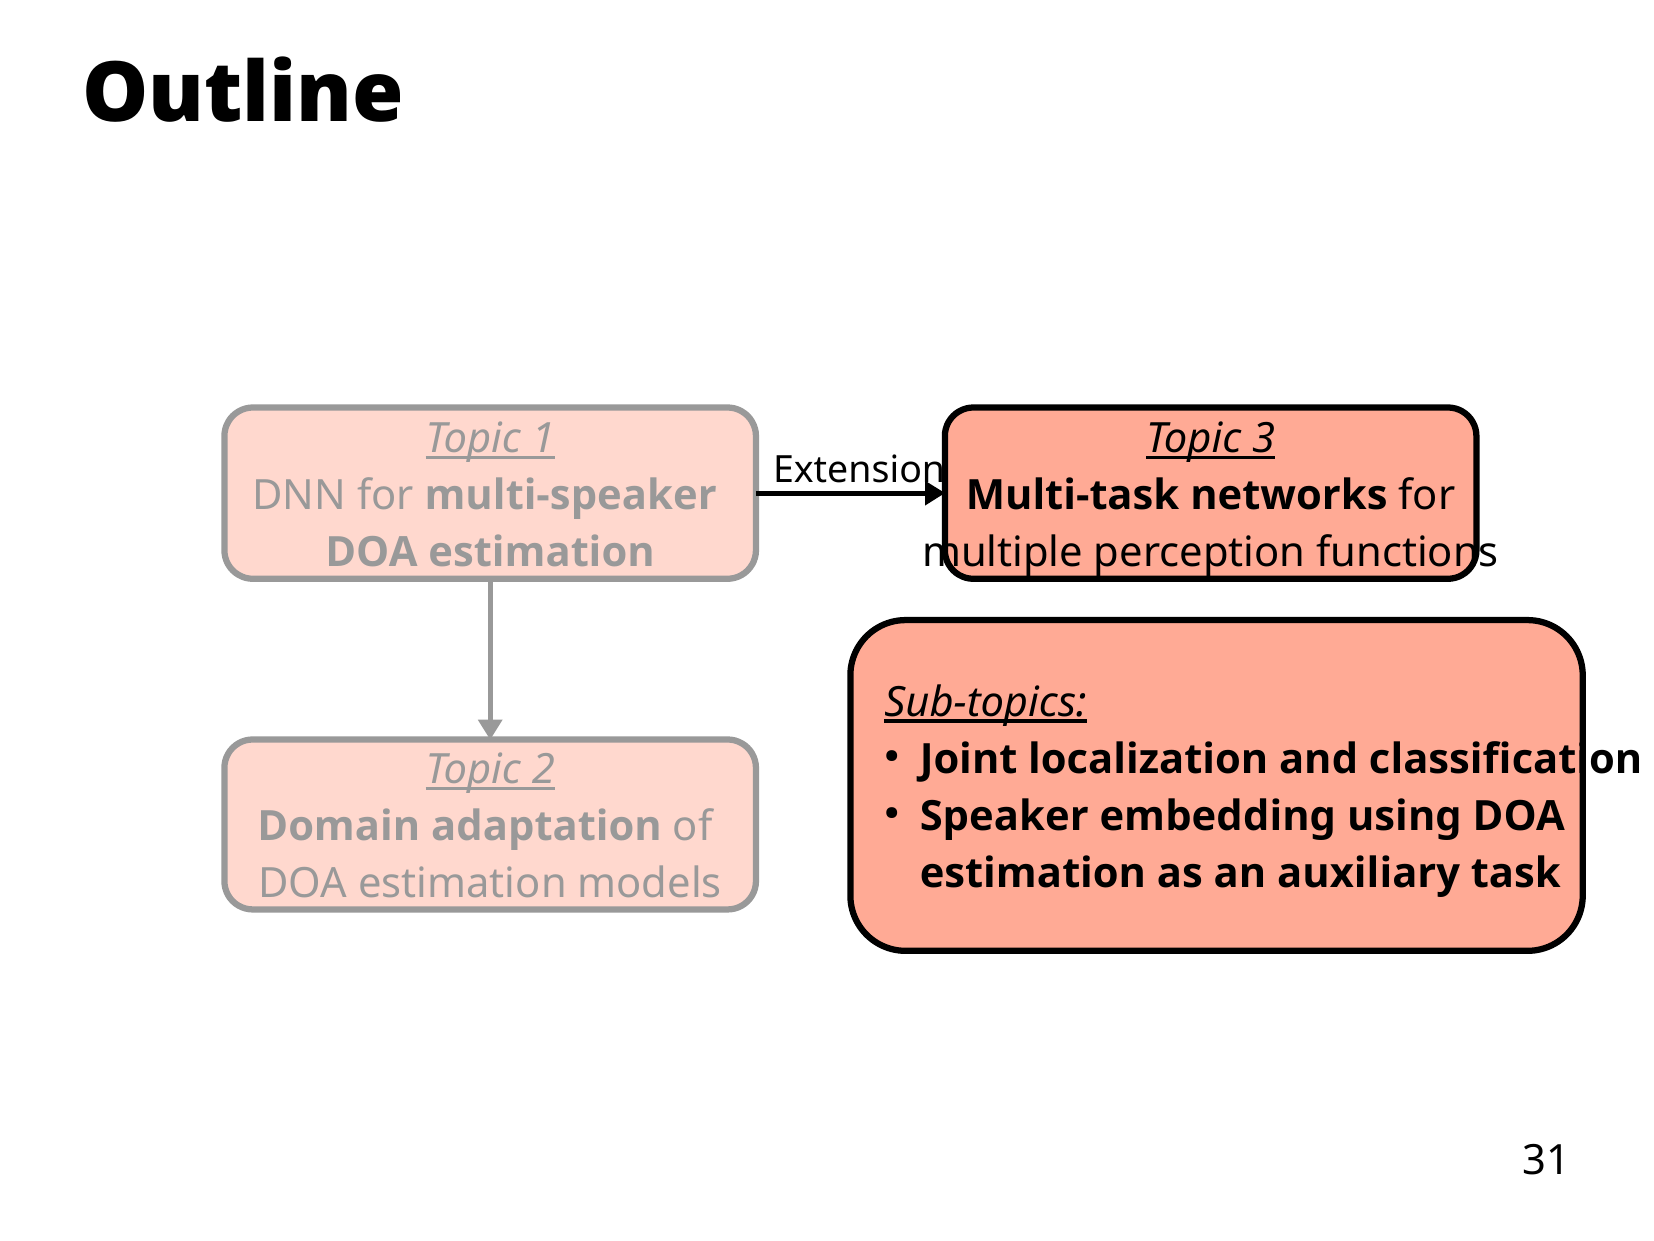

# Outline
Topic 1
DNN for multi-speaker
DOA estimation
Topic 3
Multi-task networks for
multiple perception functions
Sub-topics:
Joint localization and classification
Speaker embedding using DOA
estimation as an auxiliary task
Topic 2
Domain adaptation of
DOA estimation models
31